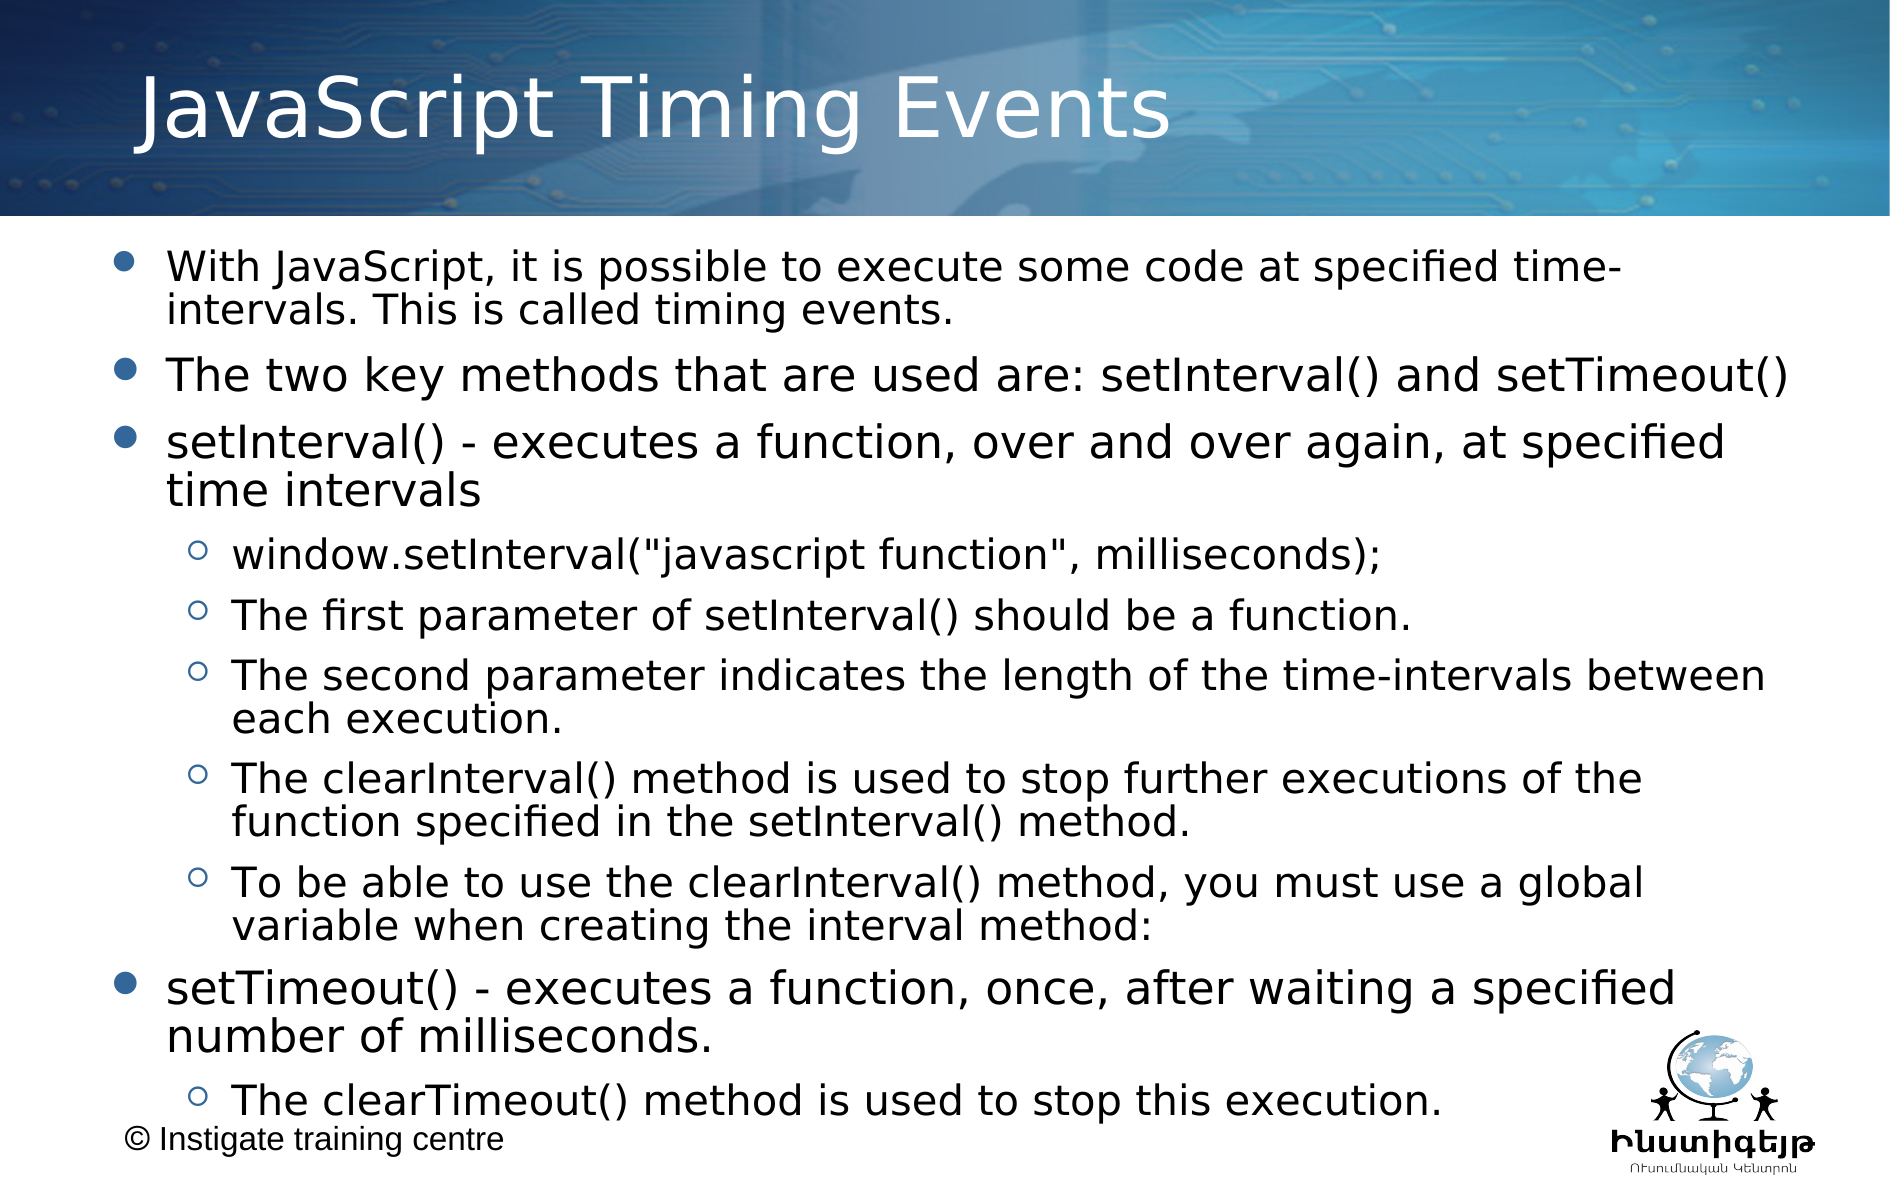

JavaScript Timing Events
# With JavaScript, it is possible to execute some code at specified time-intervals. This is called timing events.
The two key methods that are used are: setInterval() and setTimeout()
setInterval() - executes a function, over and over again, at specified time intervals
window.setInterval("javascript function", milliseconds);
The first parameter of setInterval() should be a function.
The second parameter indicates the length of the time-intervals between each execution.
The clearInterval() method is used to stop further executions of the function specified in the setInterval() method.
To be able to use the clearInterval() method, you must use a global variable when creating the interval method:
setTimeout() - executes a function, once, after waiting a specified number of milliseconds.
The clearTimeout() method is used to stop this execution.